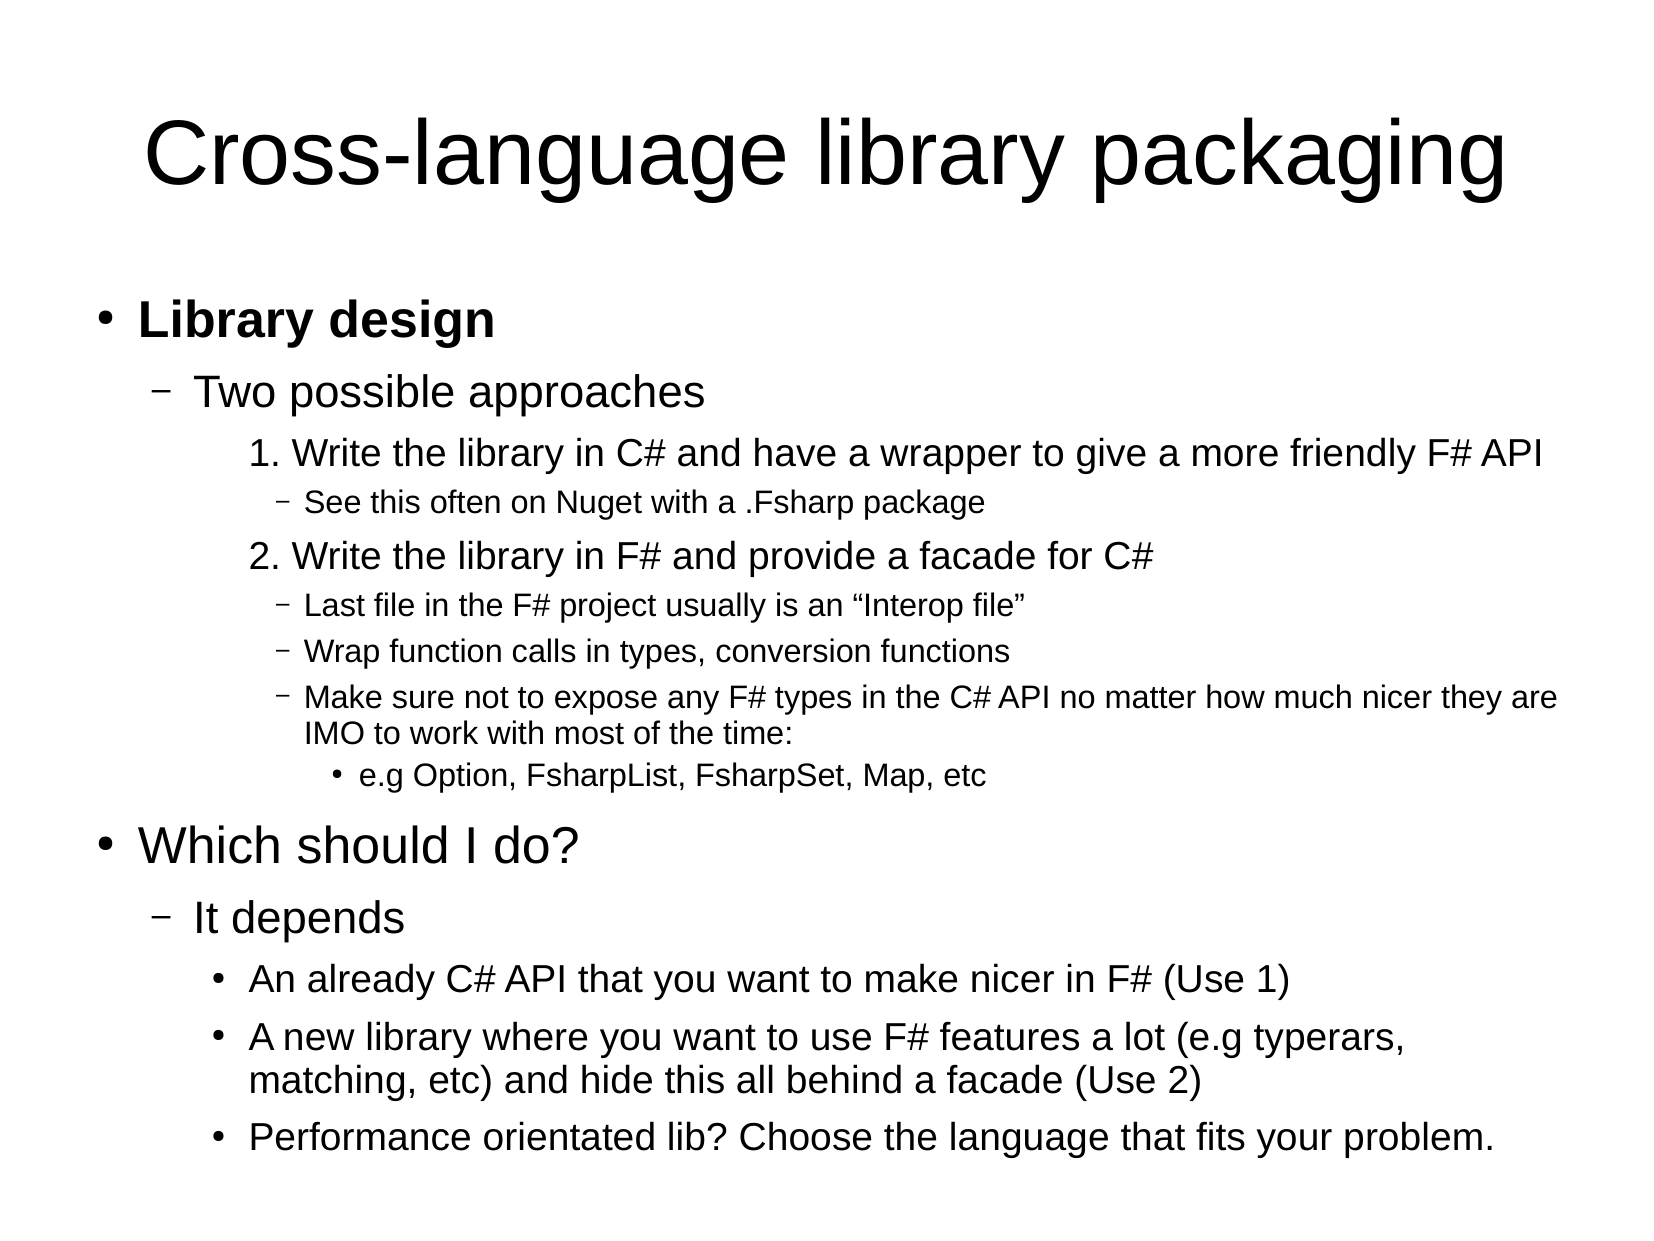

# Cross-language library packaging
Library design
Two possible approaches
1. Write the library in C# and have a wrapper to give a more friendly F# API
See this often on Nuget with a .Fsharp package
2. Write the library in F# and provide a facade for C#
Last file in the F# project usually is an “Interop file”
Wrap function calls in types, conversion functions
Make sure not to expose any F# types in the C# API no matter how much nicer they are IMO to work with most of the time:
e.g Option, FsharpList, FsharpSet, Map, etc
Which should I do?
It depends
An already C# API that you want to make nicer in F# (Use 1)
A new library where you want to use F# features a lot (e.g typerars, matching, etc) and hide this all behind a facade (Use 2)
Performance orientated lib? Choose the language that fits your problem.